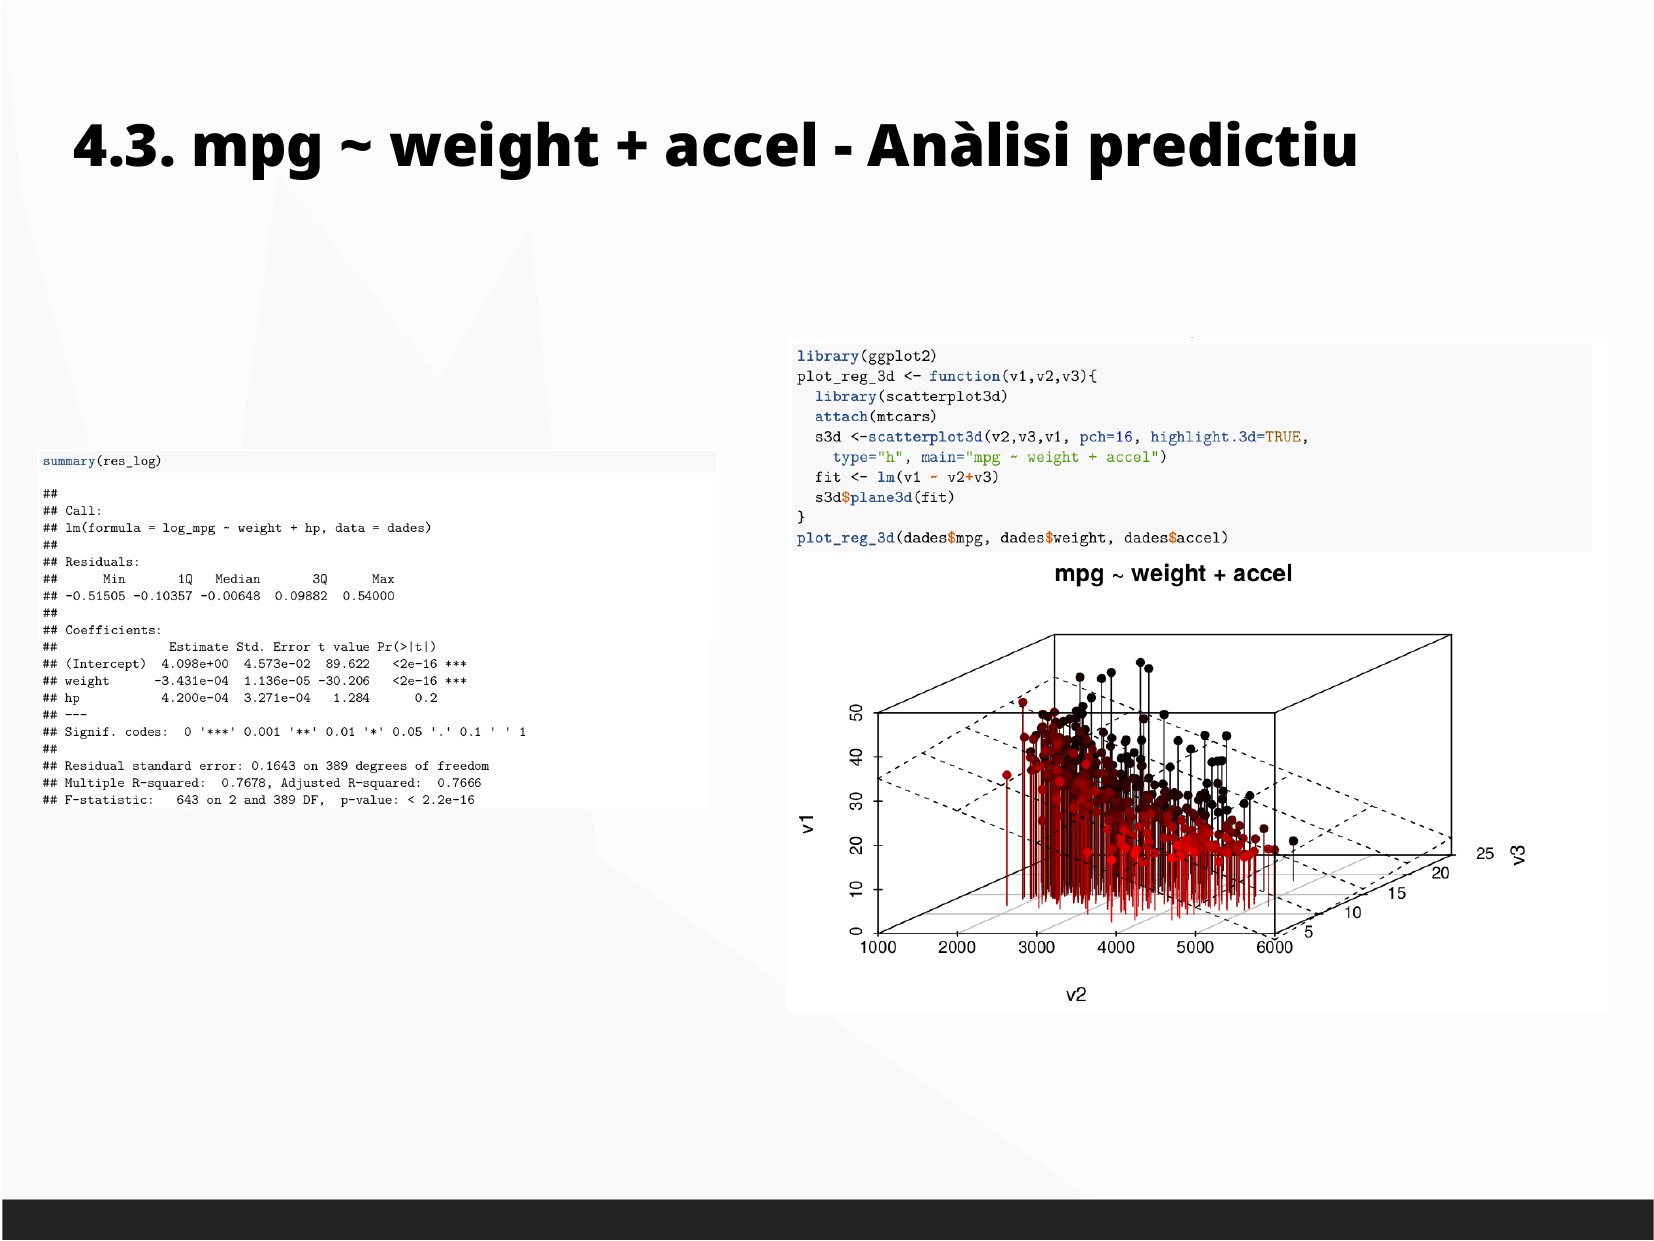

# 4.3. mpg ~ weight + accel - Anàlisi predictiu